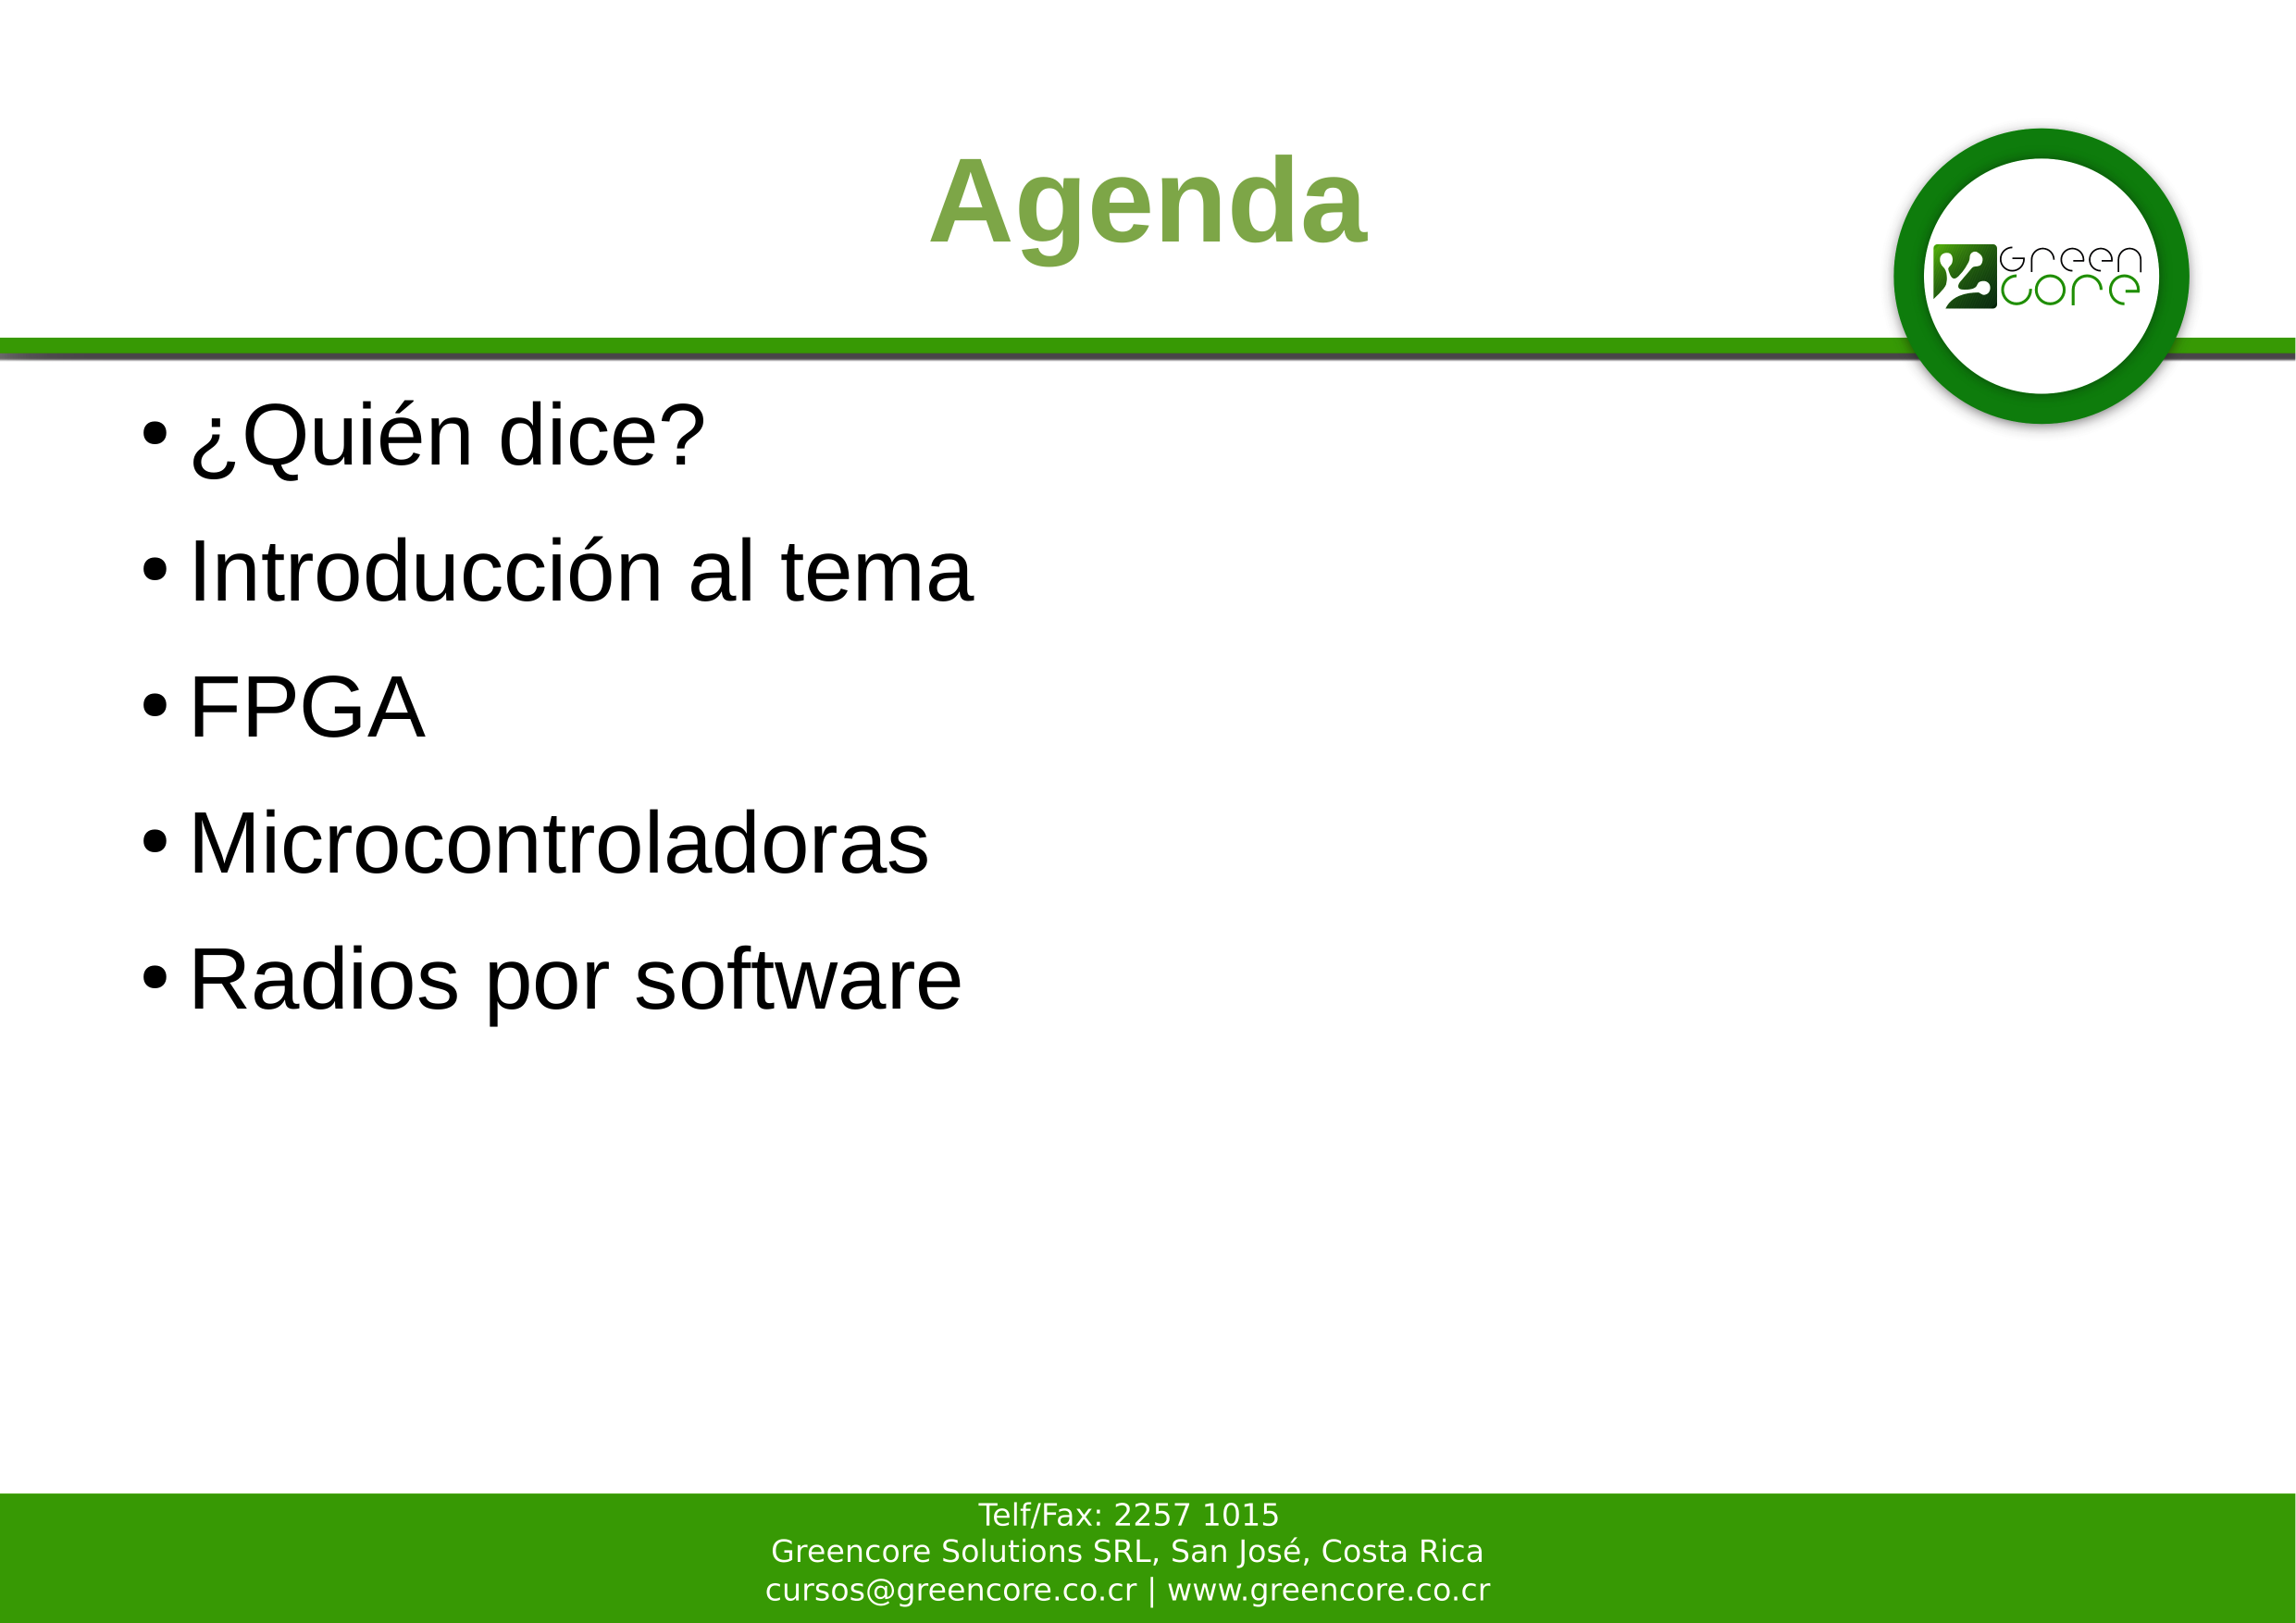

# Agenda
¿Quién dice?
Introducción al tema
FPGA
Microcontroladoras
Radios por software